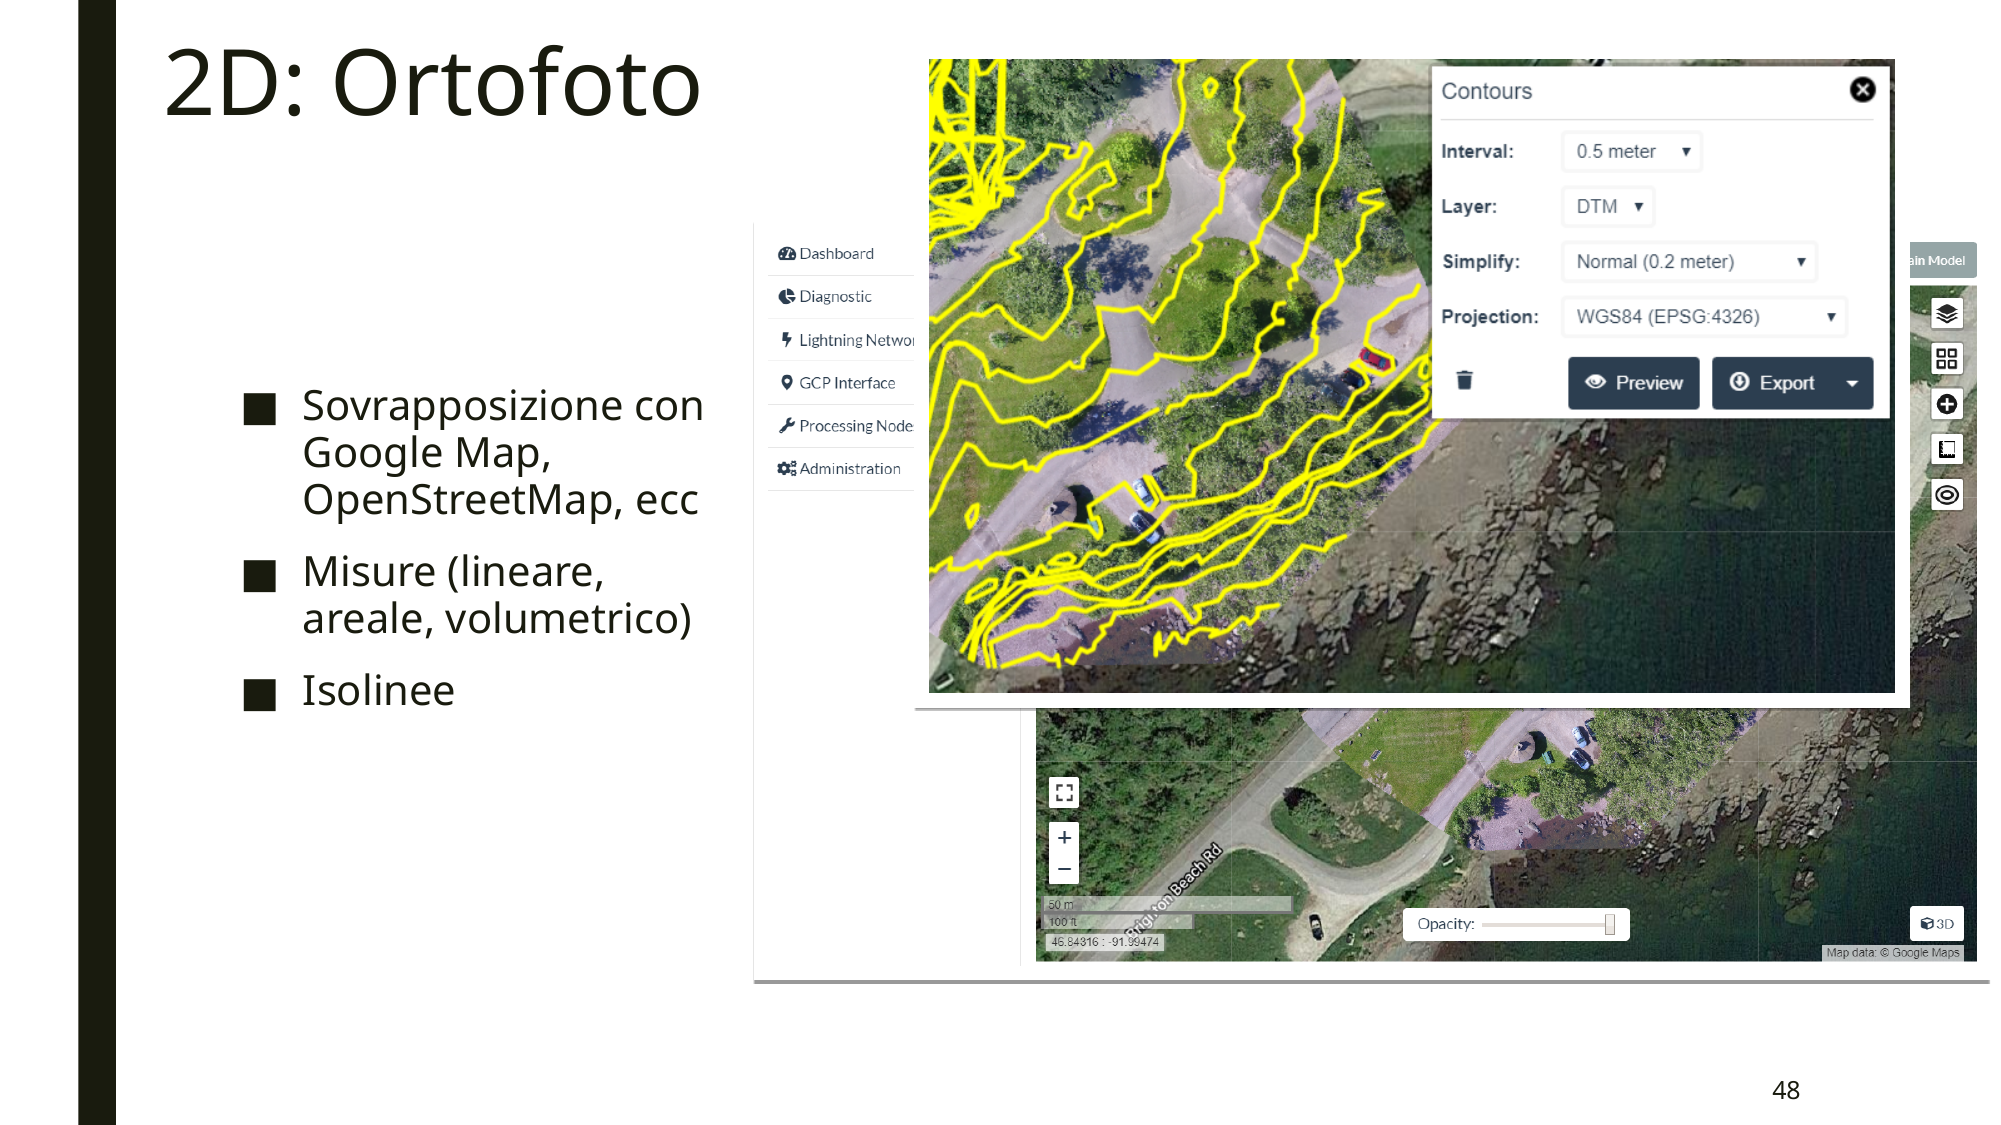

2D: Ortofoto
# Sovrapposizione con Google Map, OpenStreetMap, ecc
Misure (lineare, areale, volumetrico)
Isolinee